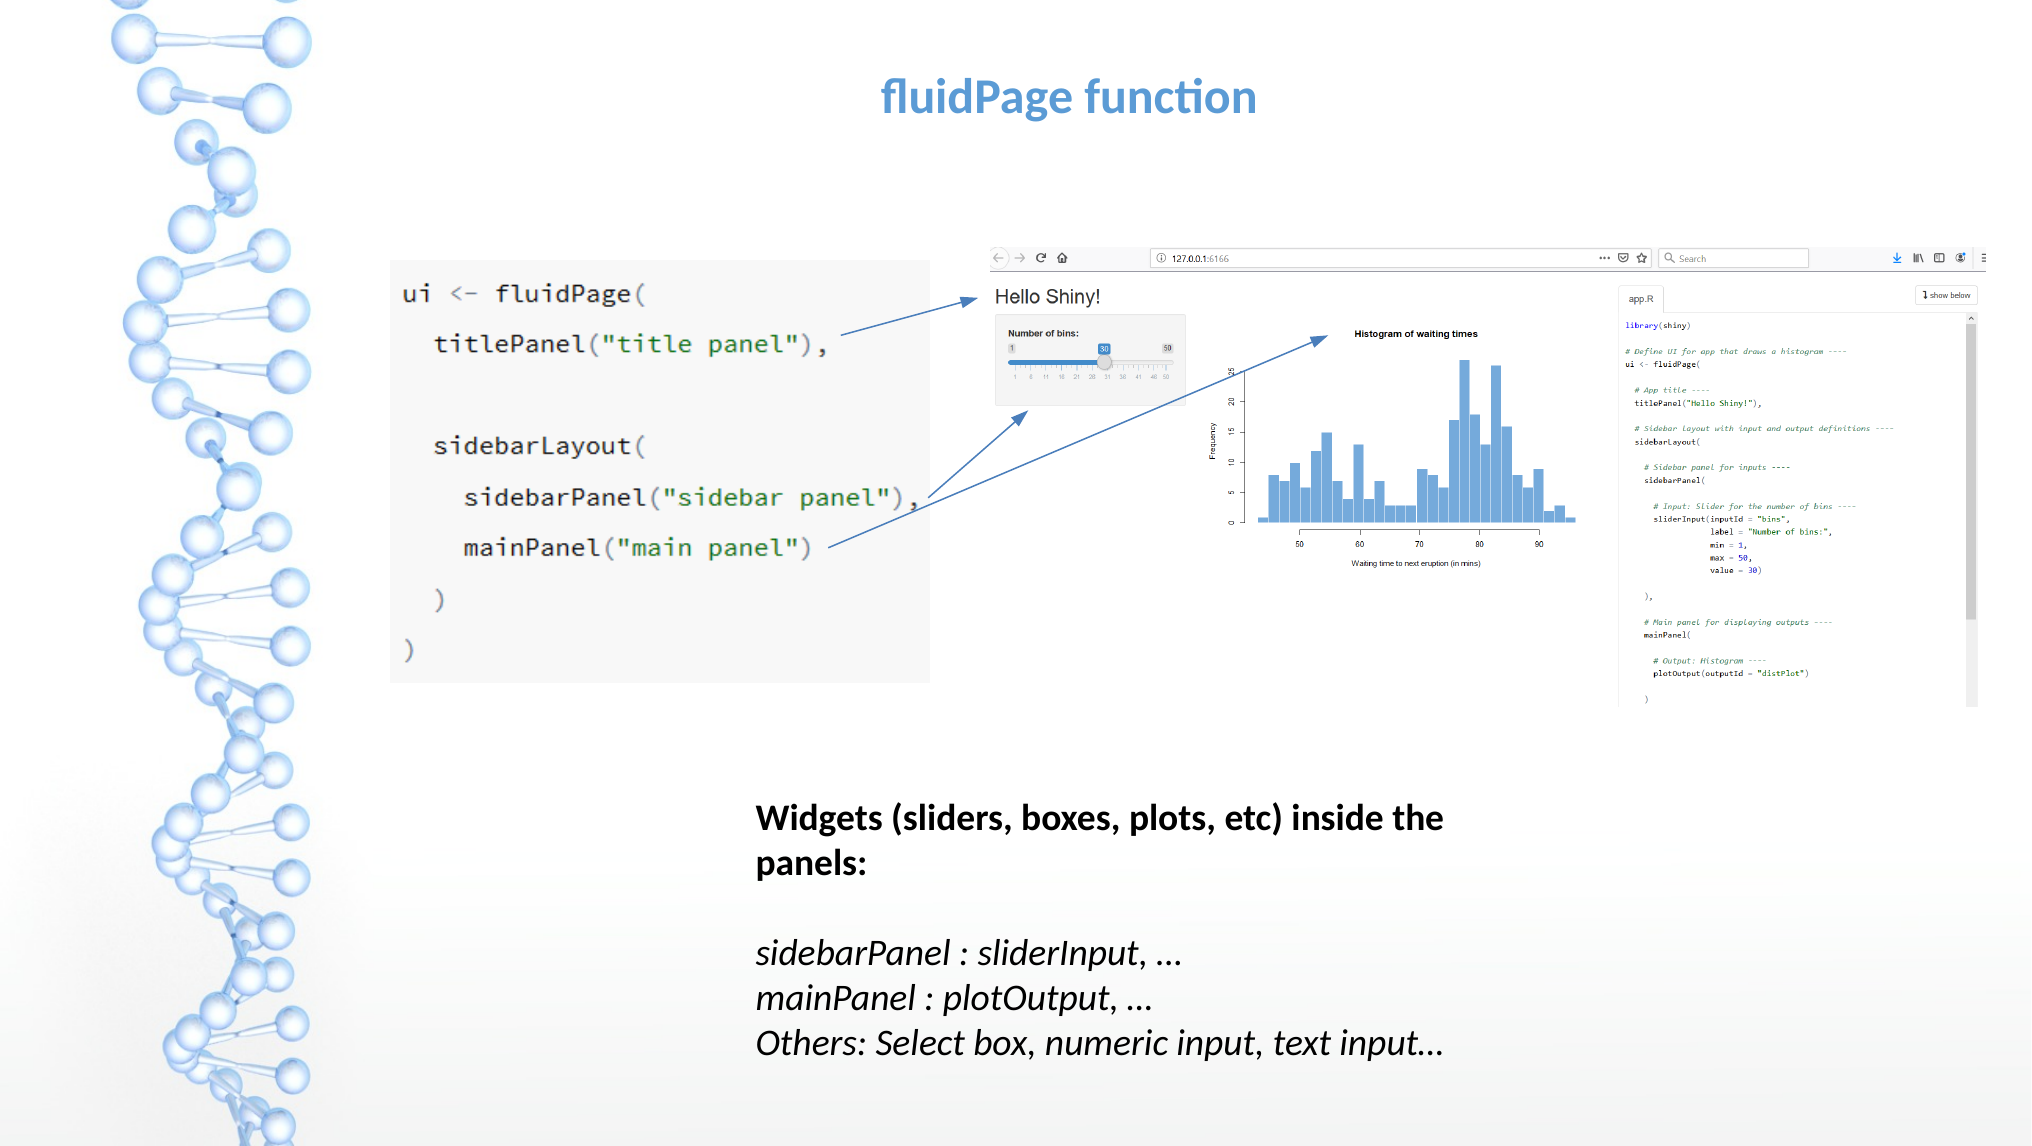

fluidPage function
Widgets (sliders, boxes, plots, etc) inside the panels:
sidebarPanel : sliderInput, …
mainPanel : plotOutput, …
Others: Select box, numeric input, text input…